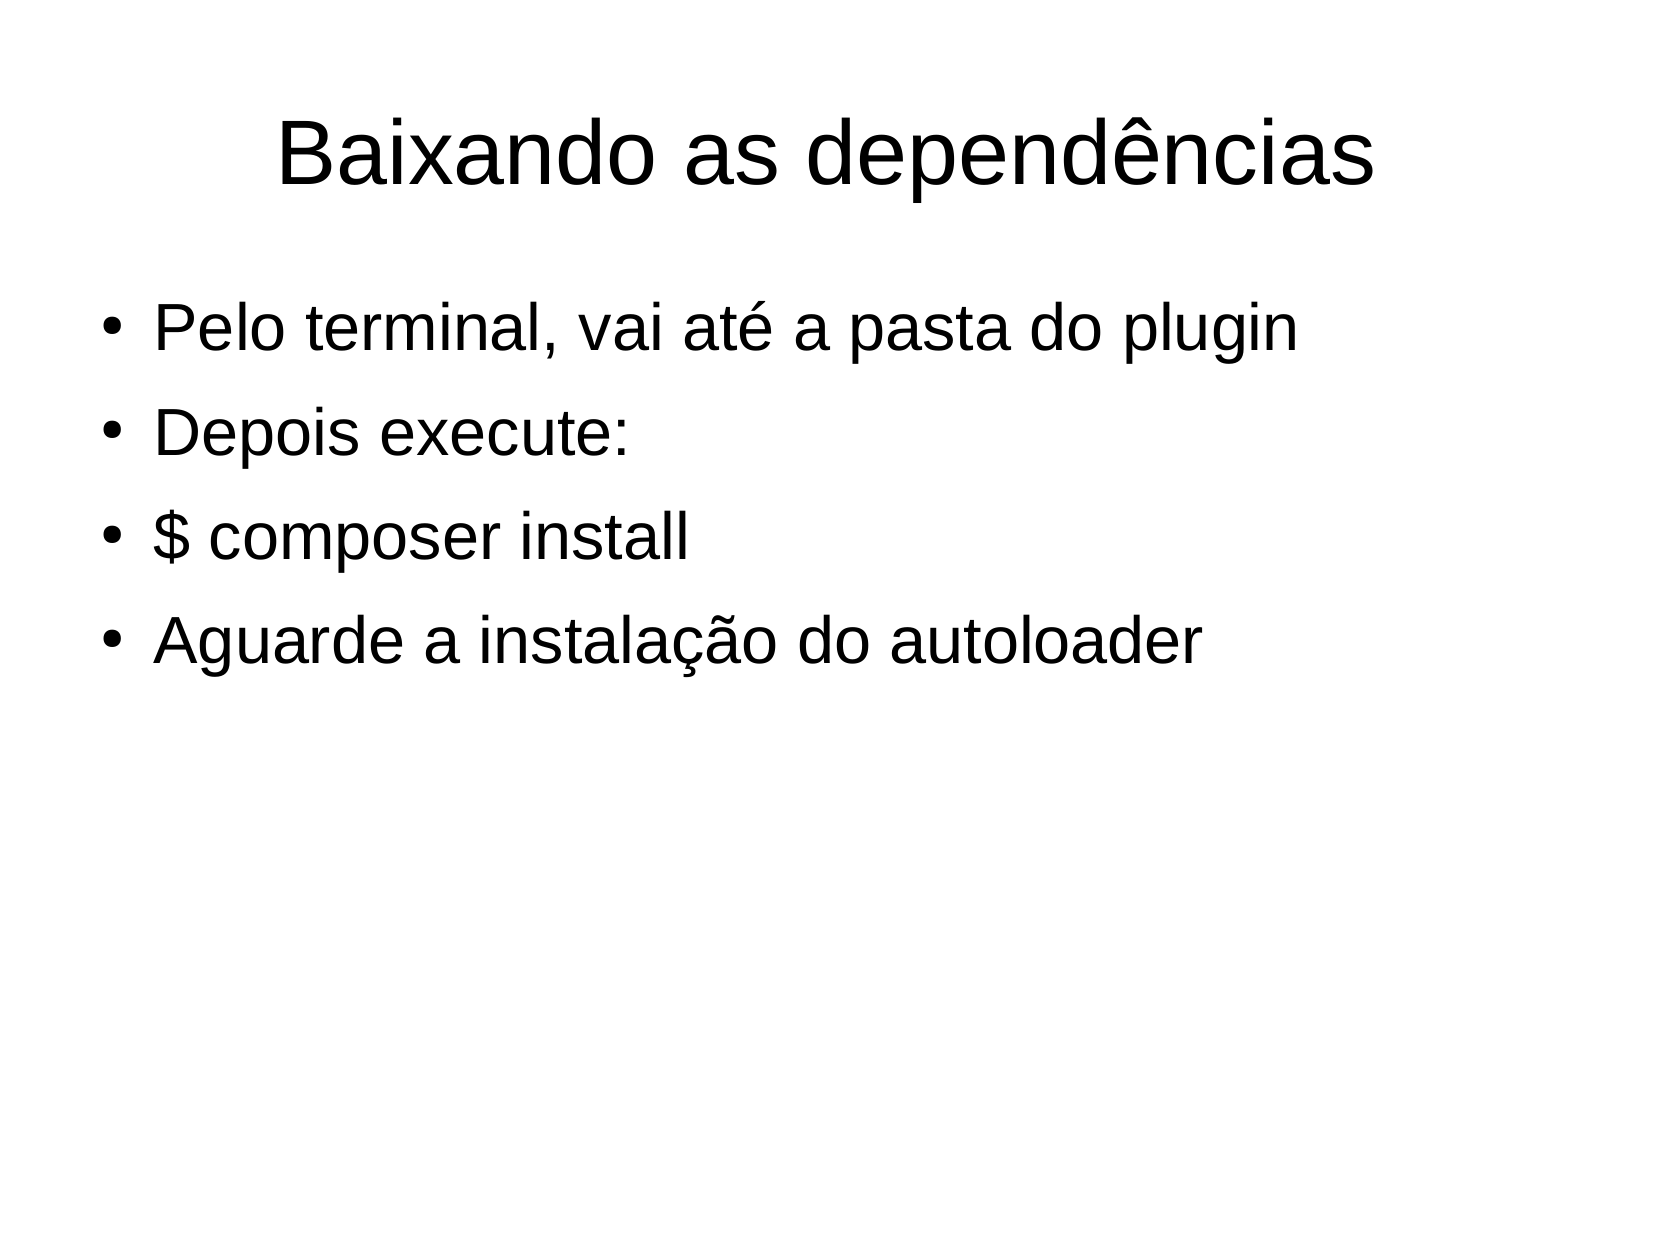

# Baixando as dependências
Pelo terminal, vai até a pasta do plugin
Depois execute:
$ composer install
Aguarde a instalação do autoloader